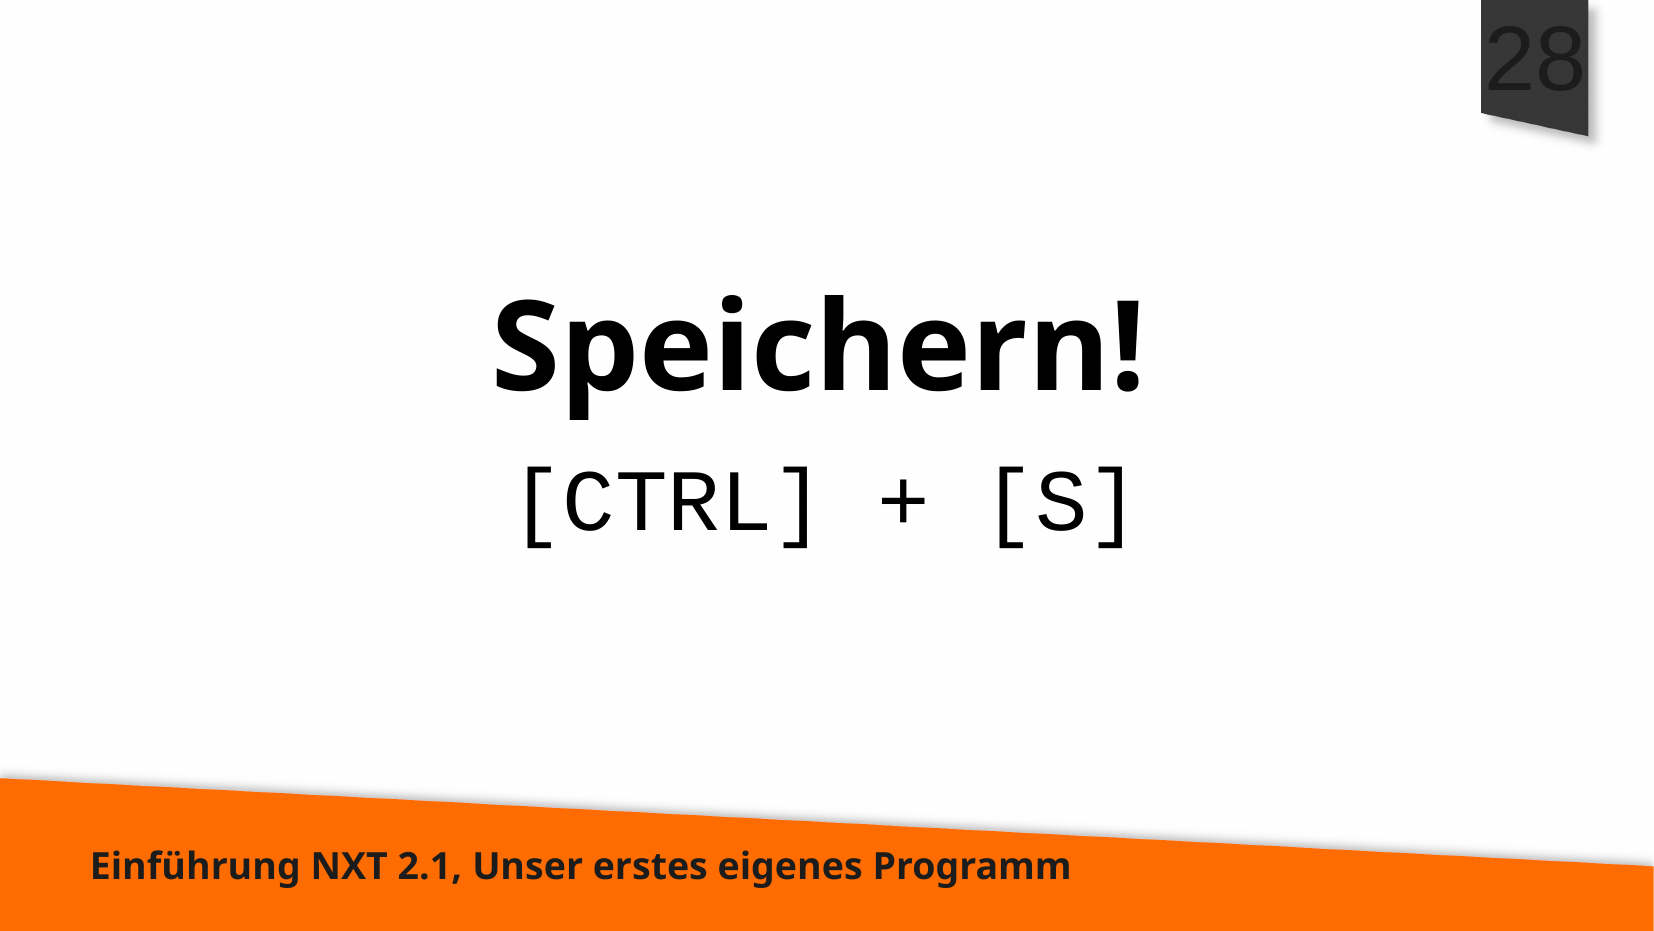

28
# Speichern!
[CTRL] + [S]
Einführung NXT 2.1, Unser erstes eigenes Programm